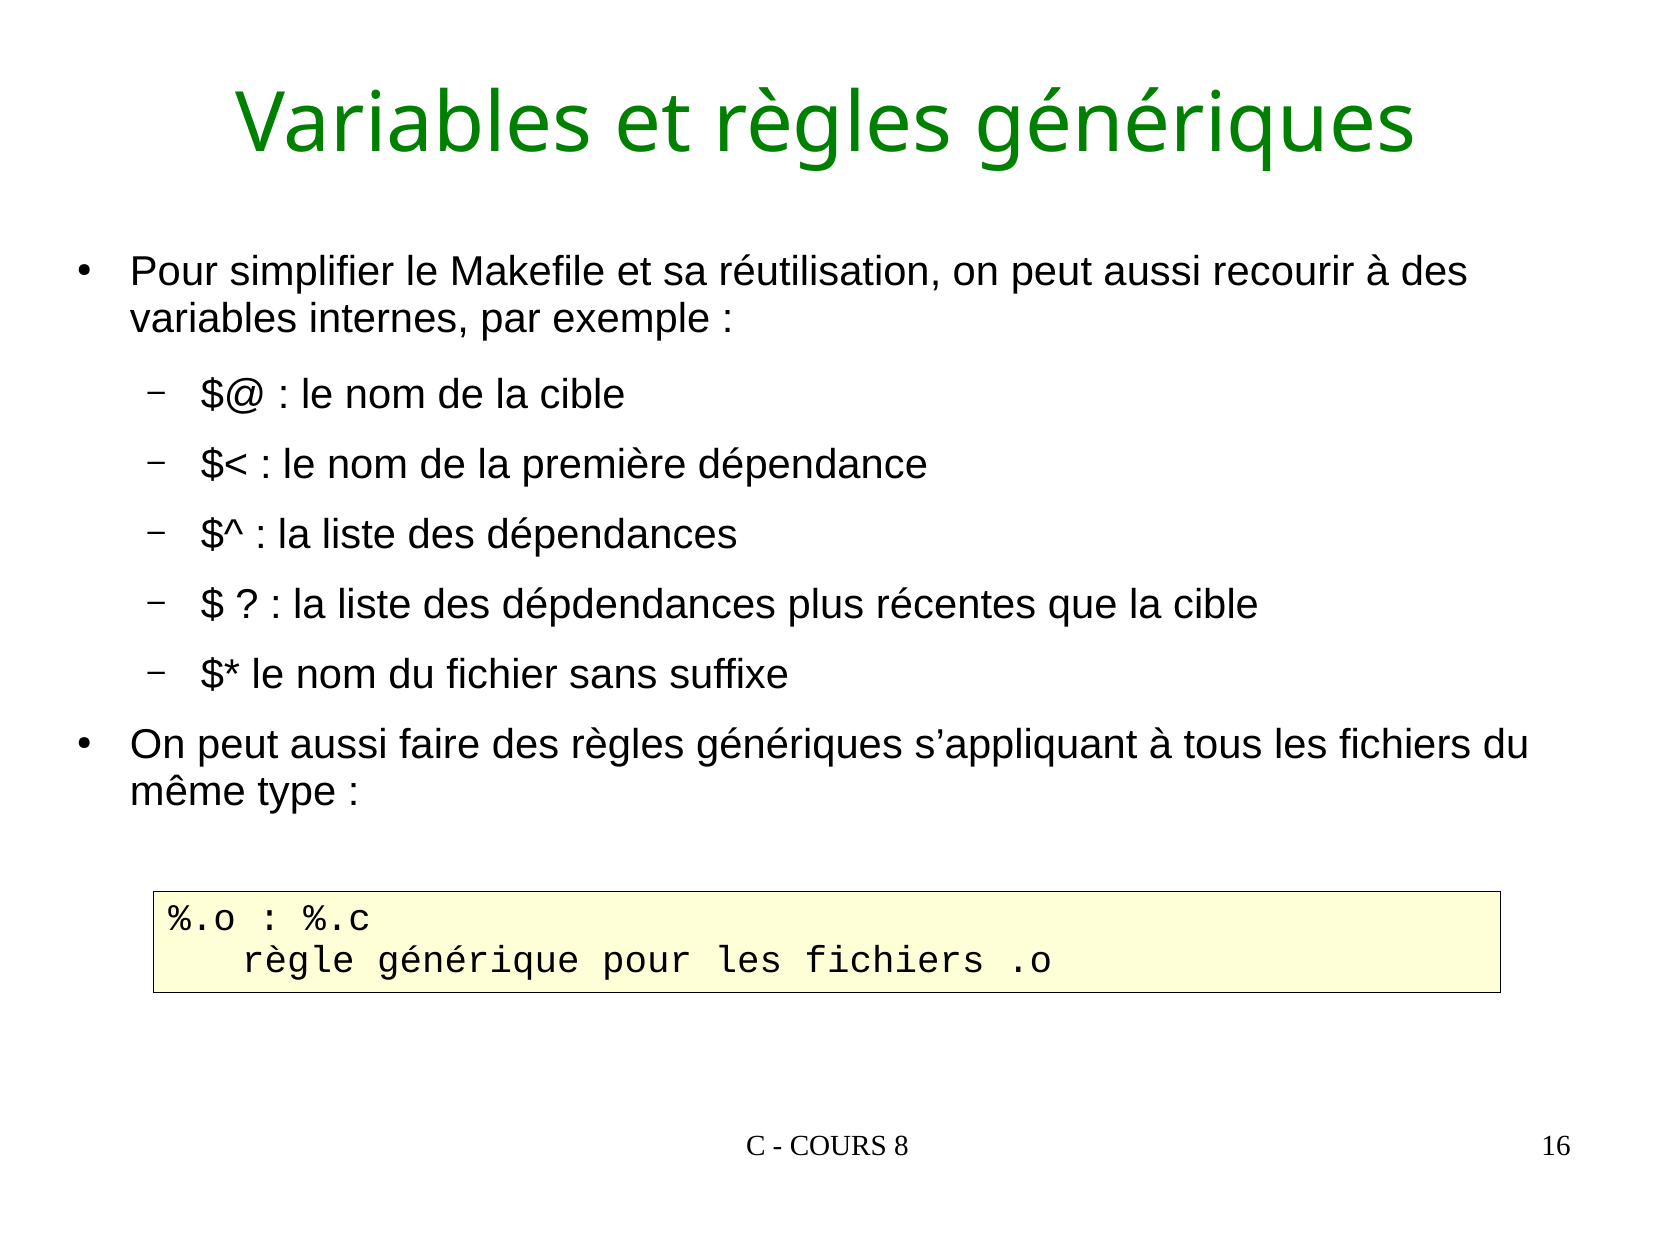

# Variables et règles génériques
Pour simplifier le Makefile et sa réutilisation, on peut aussi recourir à des variables internes, par exemple :
$@ : le nom de la cible
$< : le nom de la première dépendance
$^ : la liste des dépendances
$ ? : la liste des dépdendances plus récentes que la cible
$* le nom du fichier sans suffixe
On peut aussi faire des règles génériques s’appliquant à tous les fichiers du même type :
%.o : %.c
	règle générique pour les fichiers .o
C - COURS 8
16